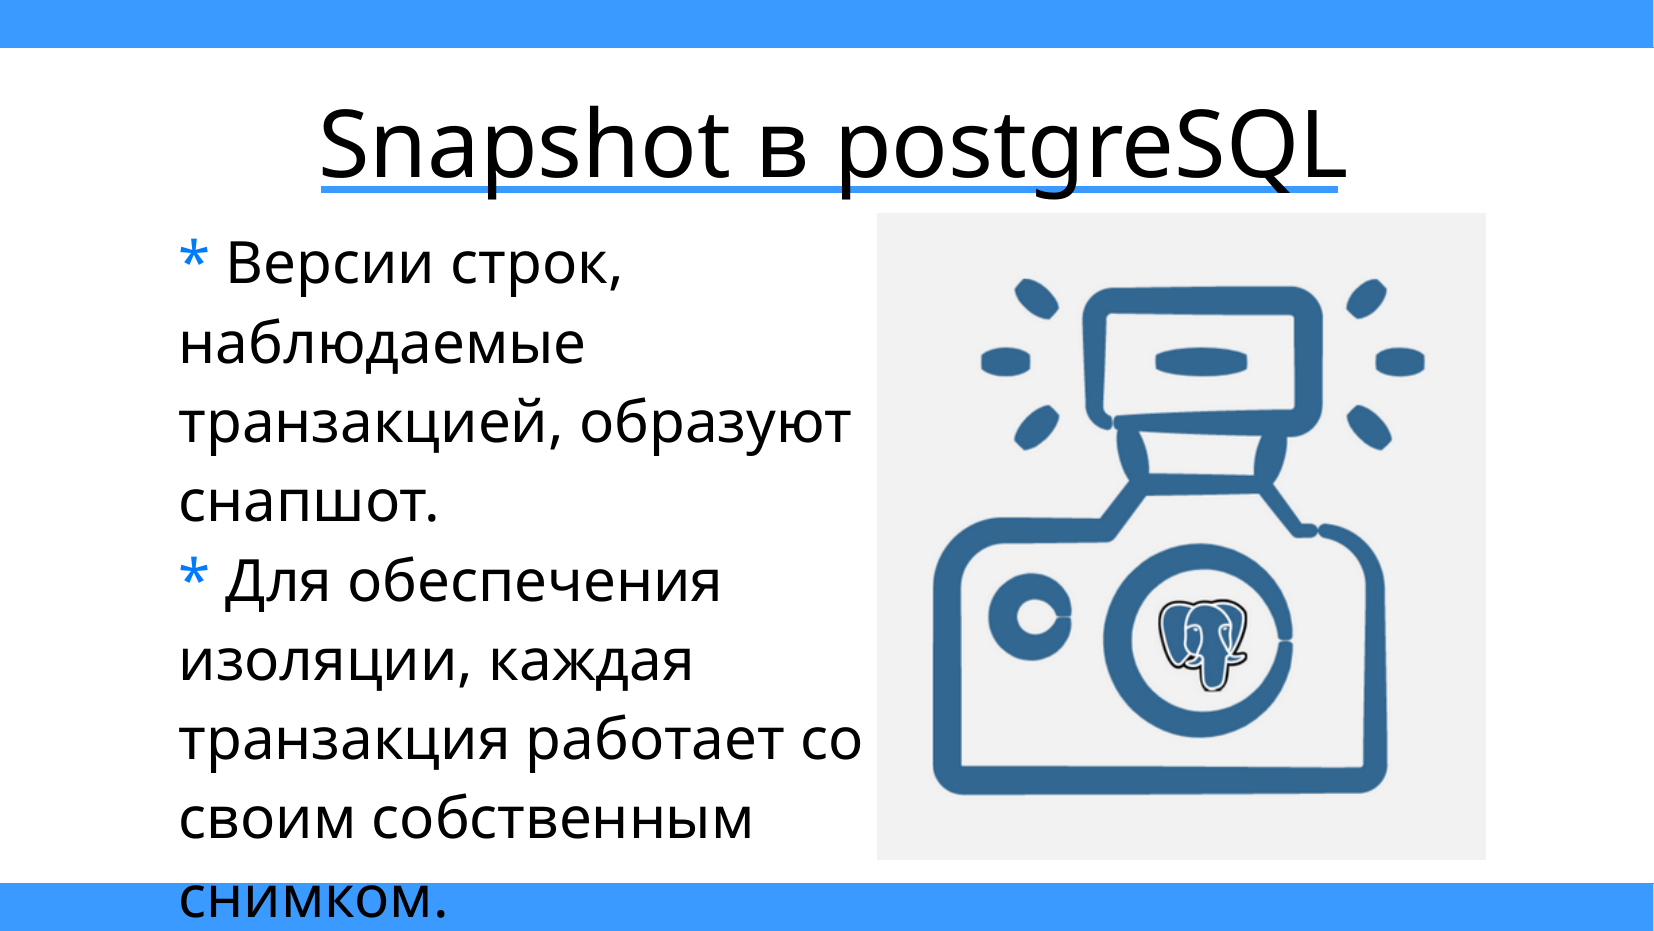

Snapshot в postgreSQL
* Версии строк, наблюдаемые транзакцией, образуют снапшот.
* Для обеспечения изоляции, каждая транзакция работает со своим собственным снимком.